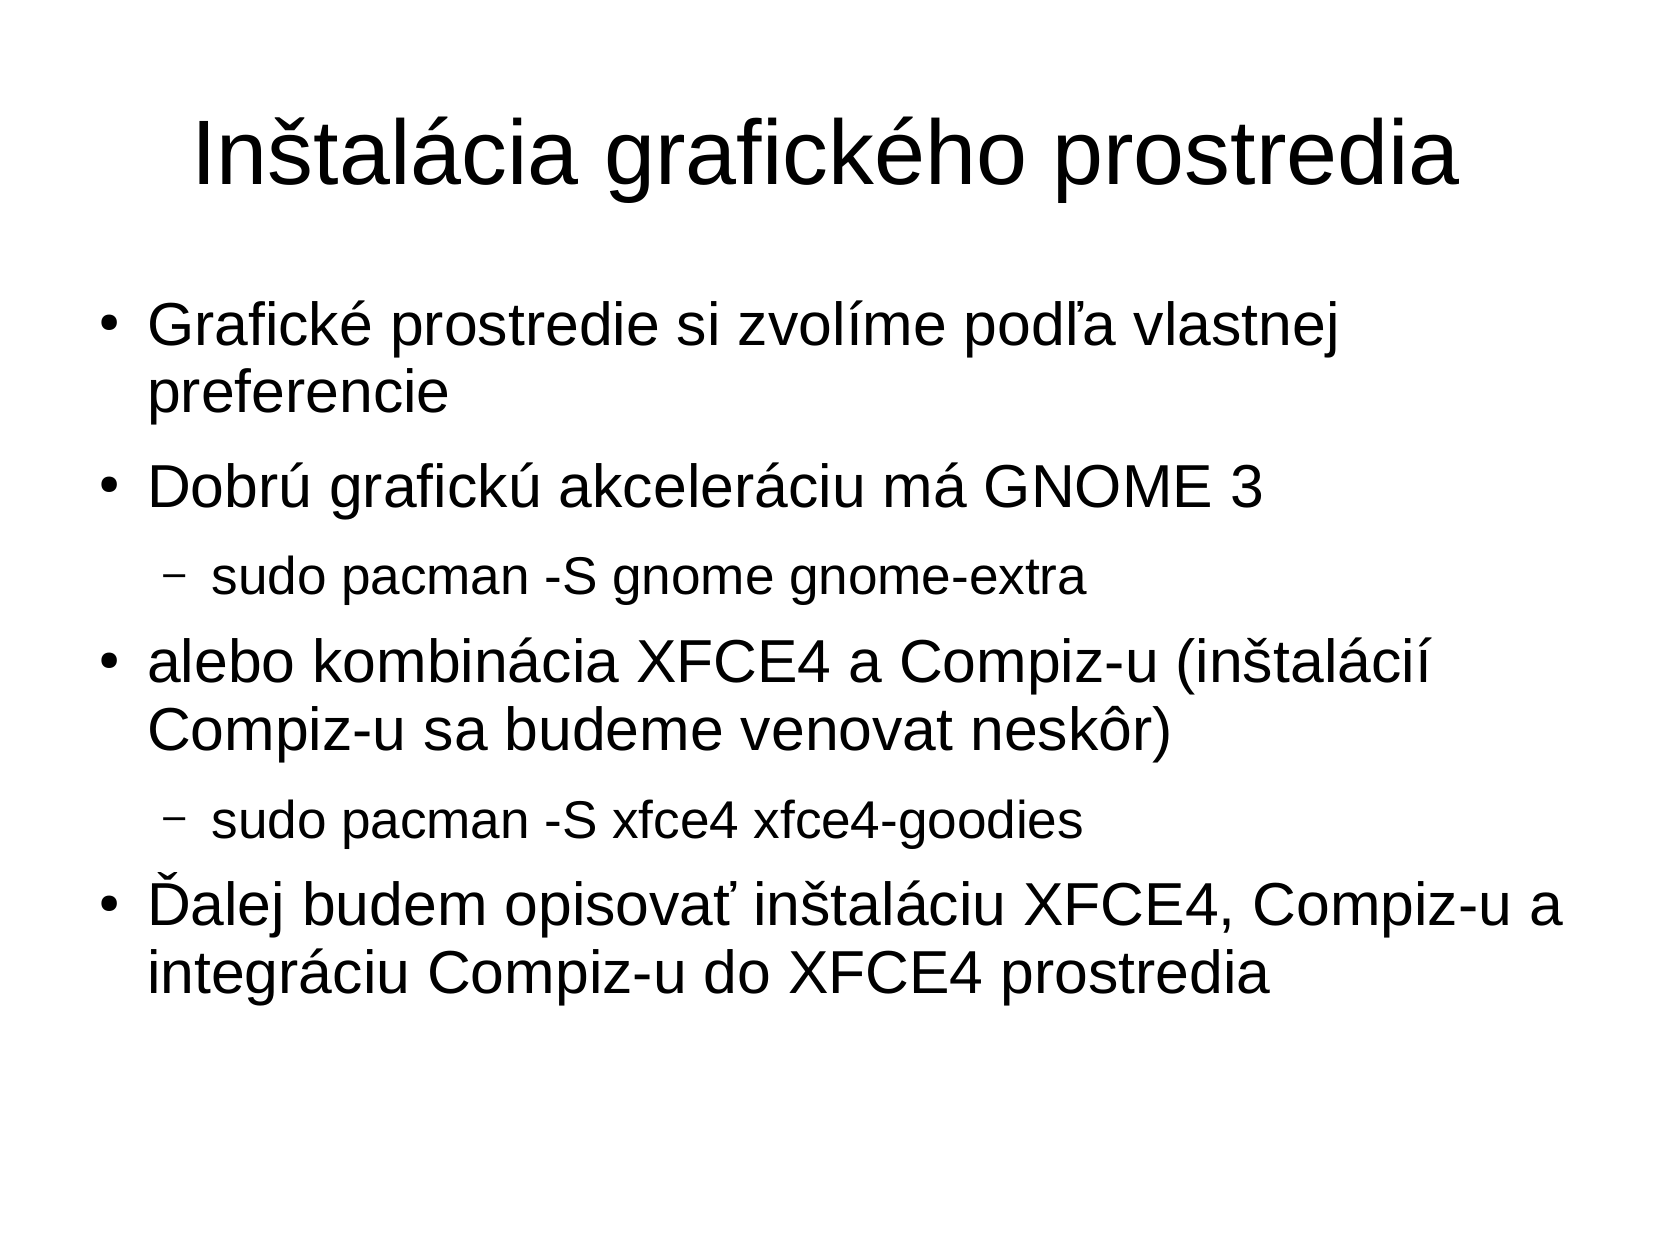

# Inštalácia grafického prostredia
Grafické prostredie si zvolíme podľa vlastnej preferencie
Dobrú grafickú akceleráciu má GNOME 3
sudo pacman -S gnome gnome-extra
alebo kombinácia XFCE4 a Compiz-u (inštalácií Compiz-u sa budeme venovat neskôr)
sudo pacman -S xfce4 xfce4-goodies
Ďalej budem opisovať inštaláciu XFCE4, Compiz-u a integráciu Compiz-u do XFCE4 prostredia